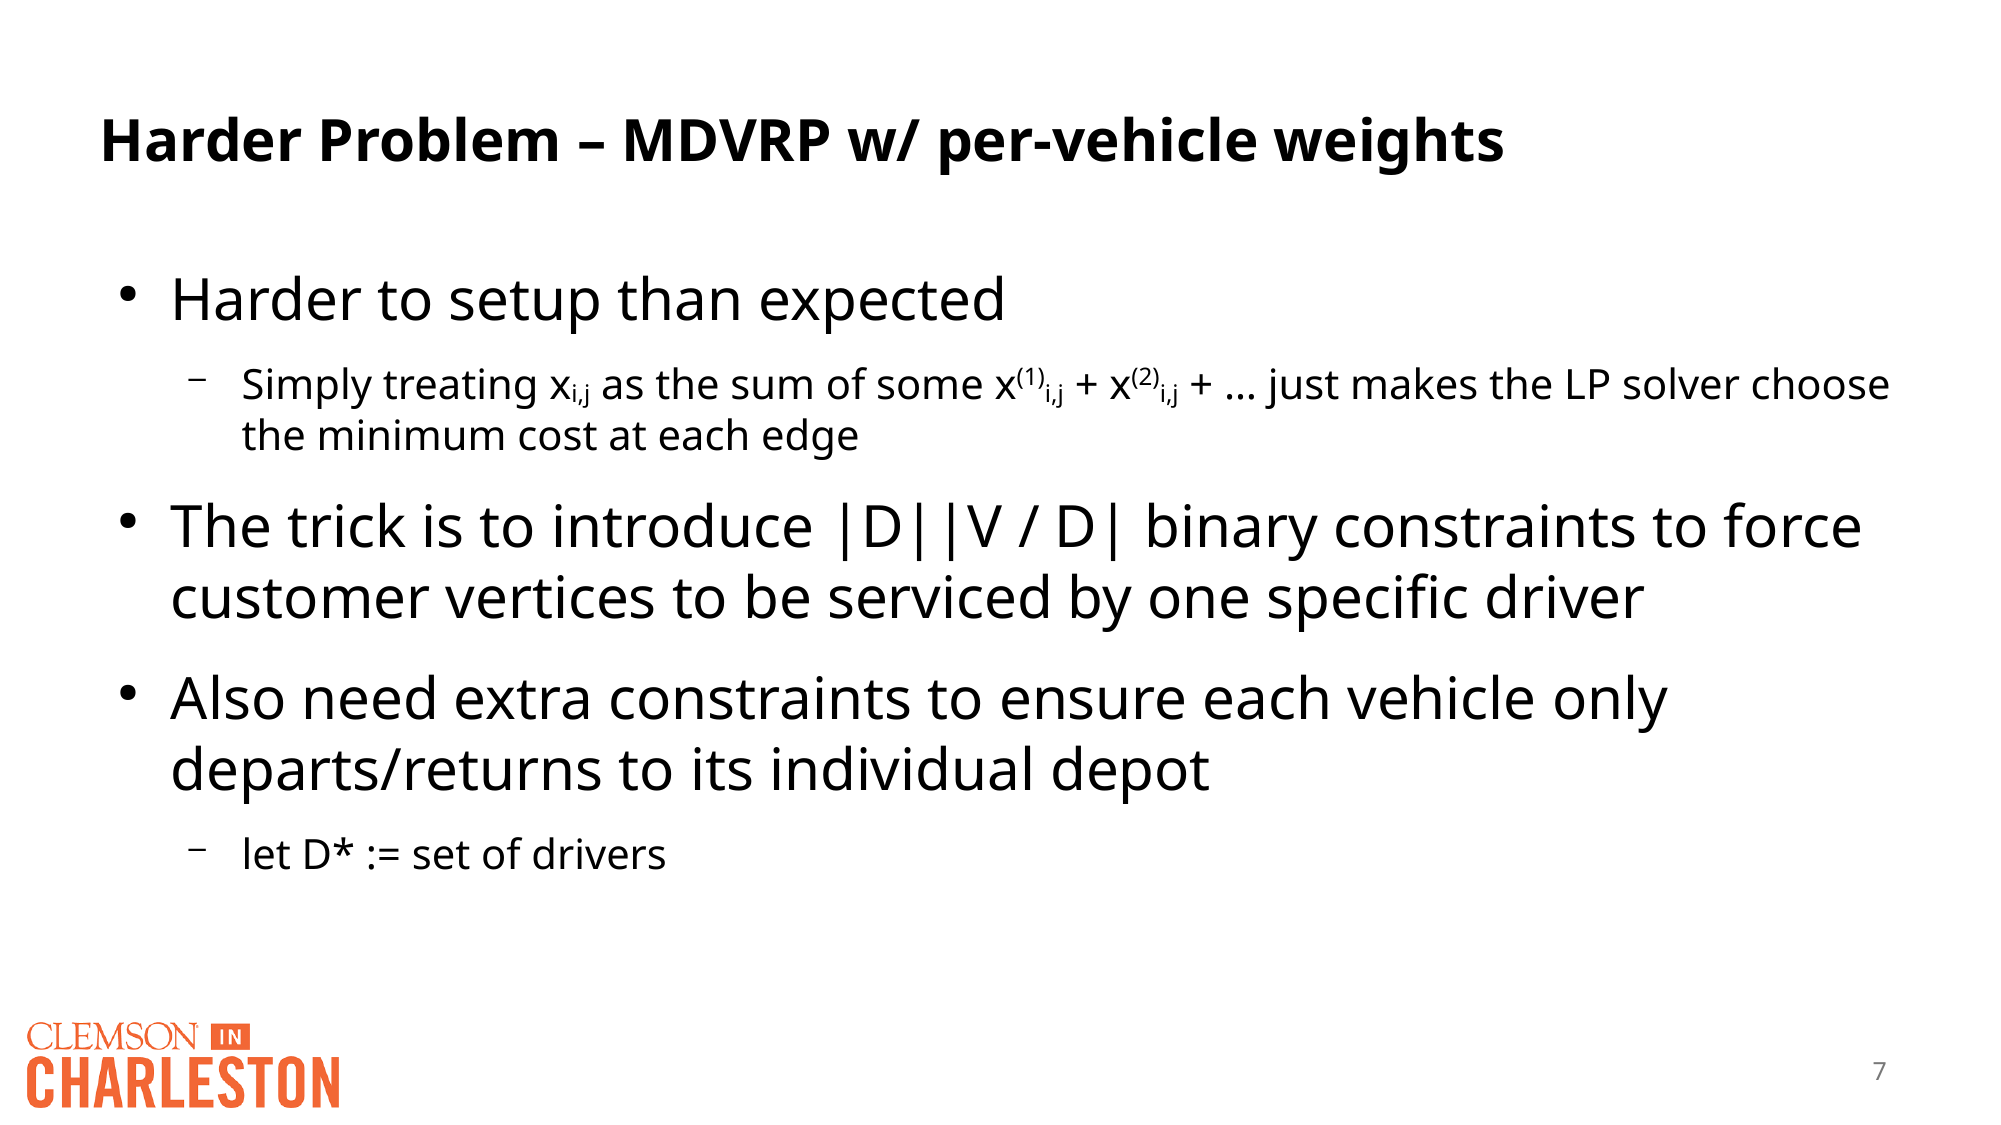

# Harder Problem – MDVRP w/ per-vehicle weights
Harder to setup than expected
Simply treating xi,j as the sum of some x(1)i,j + x(2)i,j + … just makes the LP solver choose the minimum cost at each edge
The trick is to introduce |D||V / D| binary constraints to force customer vertices to be serviced by one specific driver
Also need extra constraints to ensure each vehicle only departs/returns to its individual depot
let D* := set of drivers
7